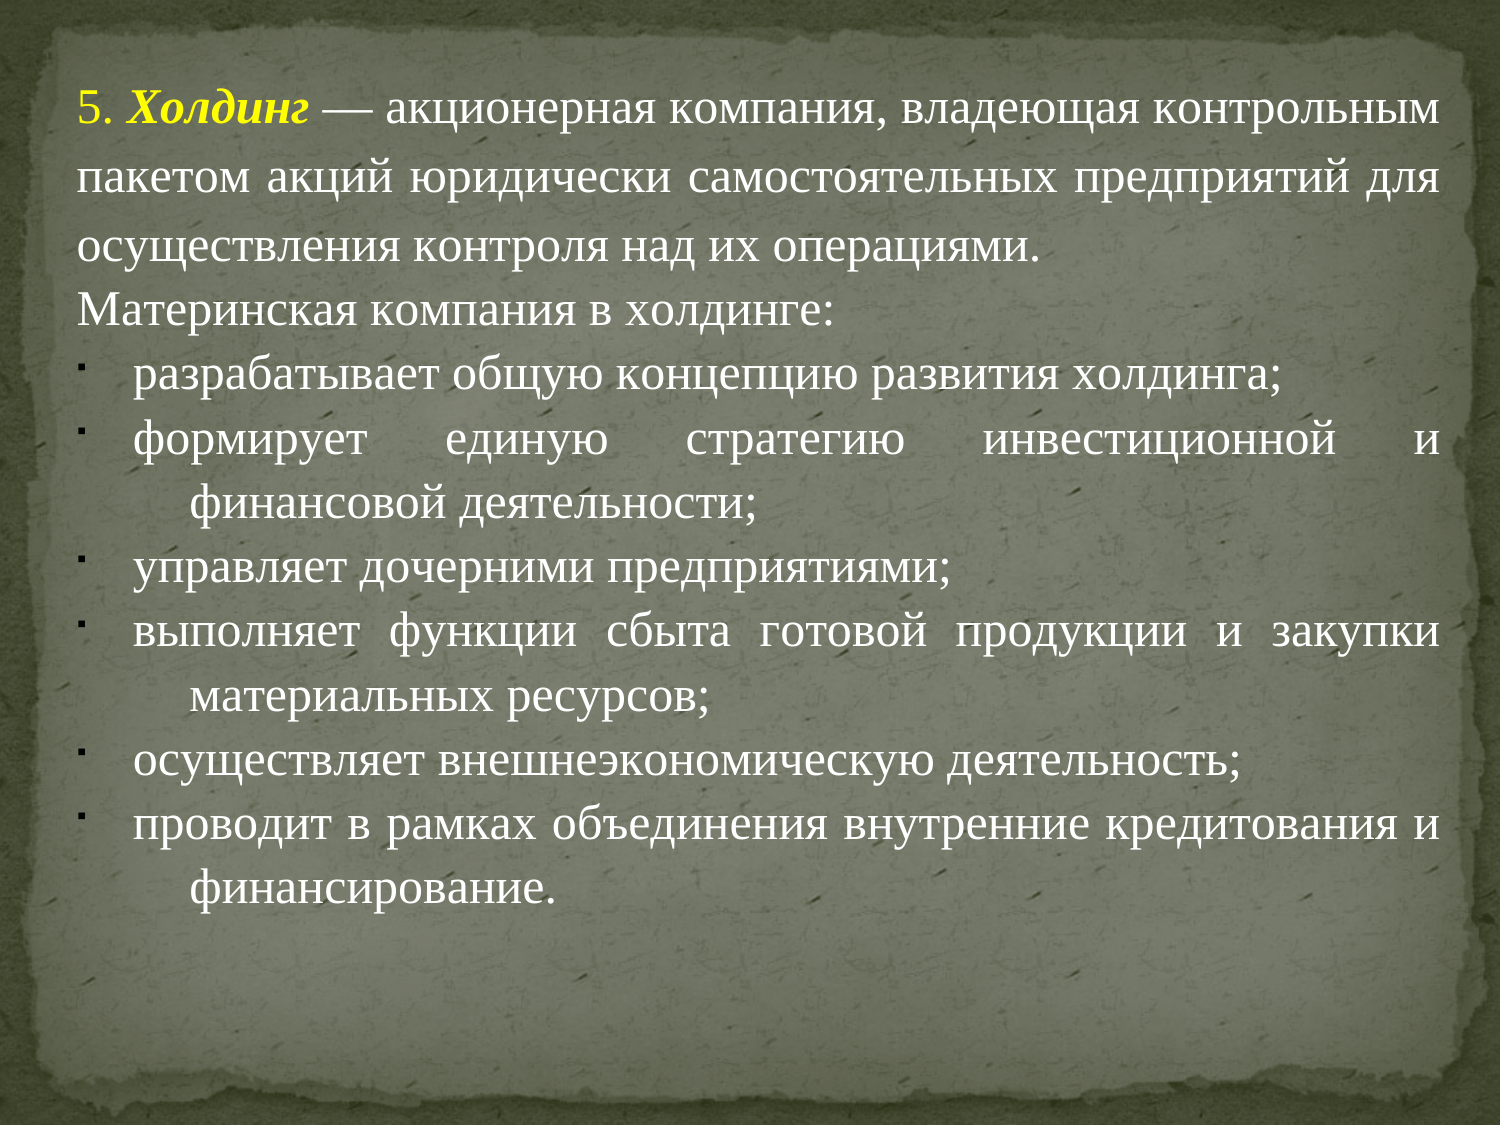

5. Холдинг — акционерная компания, владеющая контрольным пакетом акций юридически самостоятельных предприятий для осуществления контроля над их операциями.
Материнская компания в холдинге:
разрабатывает общую концепцию развития холдинга;
формирует единую стратегию инвестиционной и финансовой деятельности;
управляет дочерними предприятиями;
выполняет функции сбыта готовой продукции и закупки материальных ресурсов;
осуществляет внешнеэкономическую деятельность;
проводит в рамках объединения внутренние кредитования и финансирование.